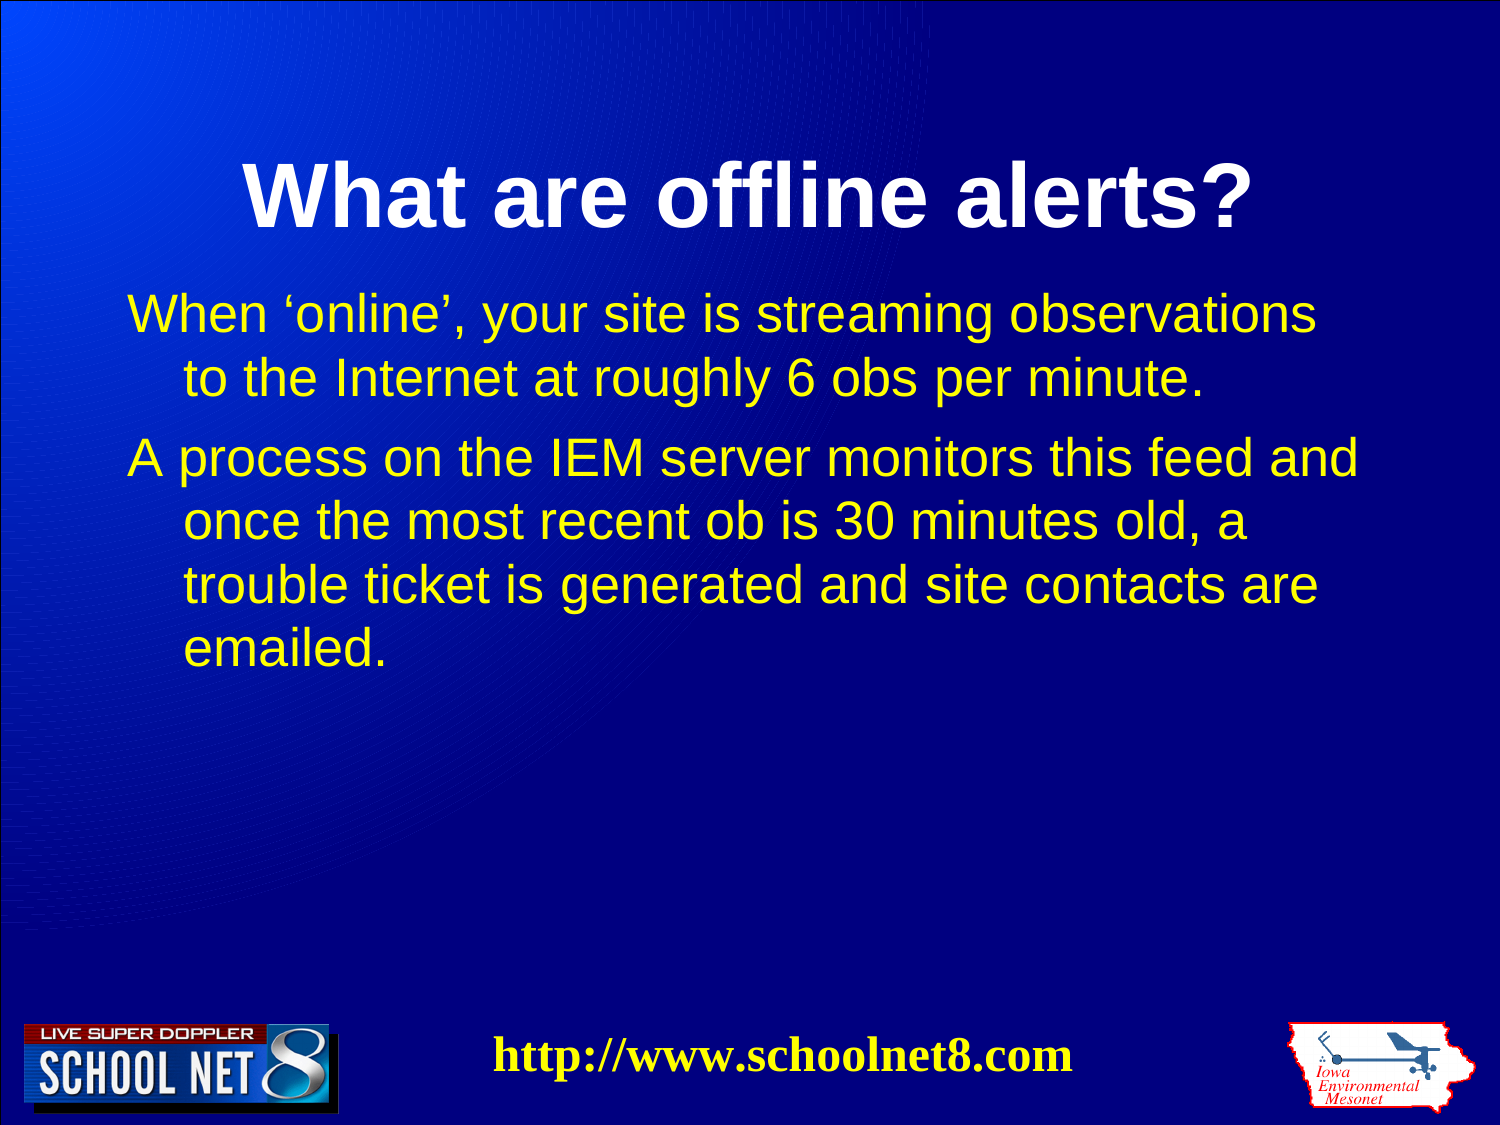

# What are offline alerts?
When ‘online’, your site is streaming observations to the Internet at roughly 6 obs per minute.
A process on the IEM server monitors this feed and once the most recent ob is 30 minutes old, a trouble ticket is generated and site contacts are emailed.